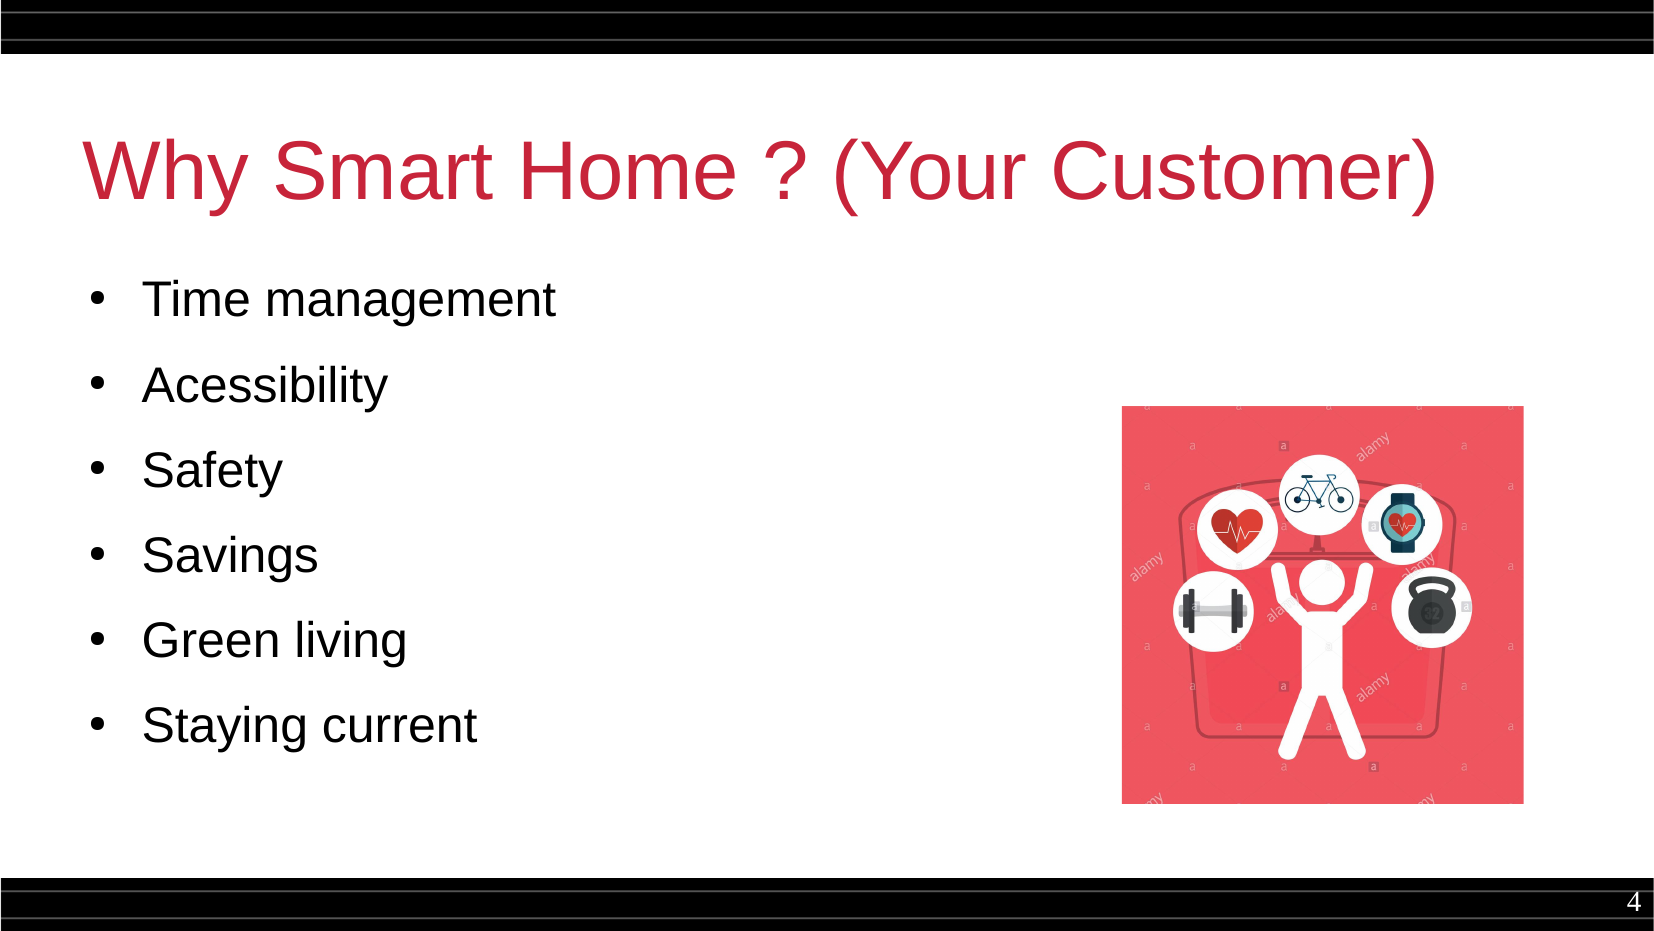

# Why Smart Home ? (Your Customer)
Time management
Acessibility
Safety
Savings
Green living
Staying current